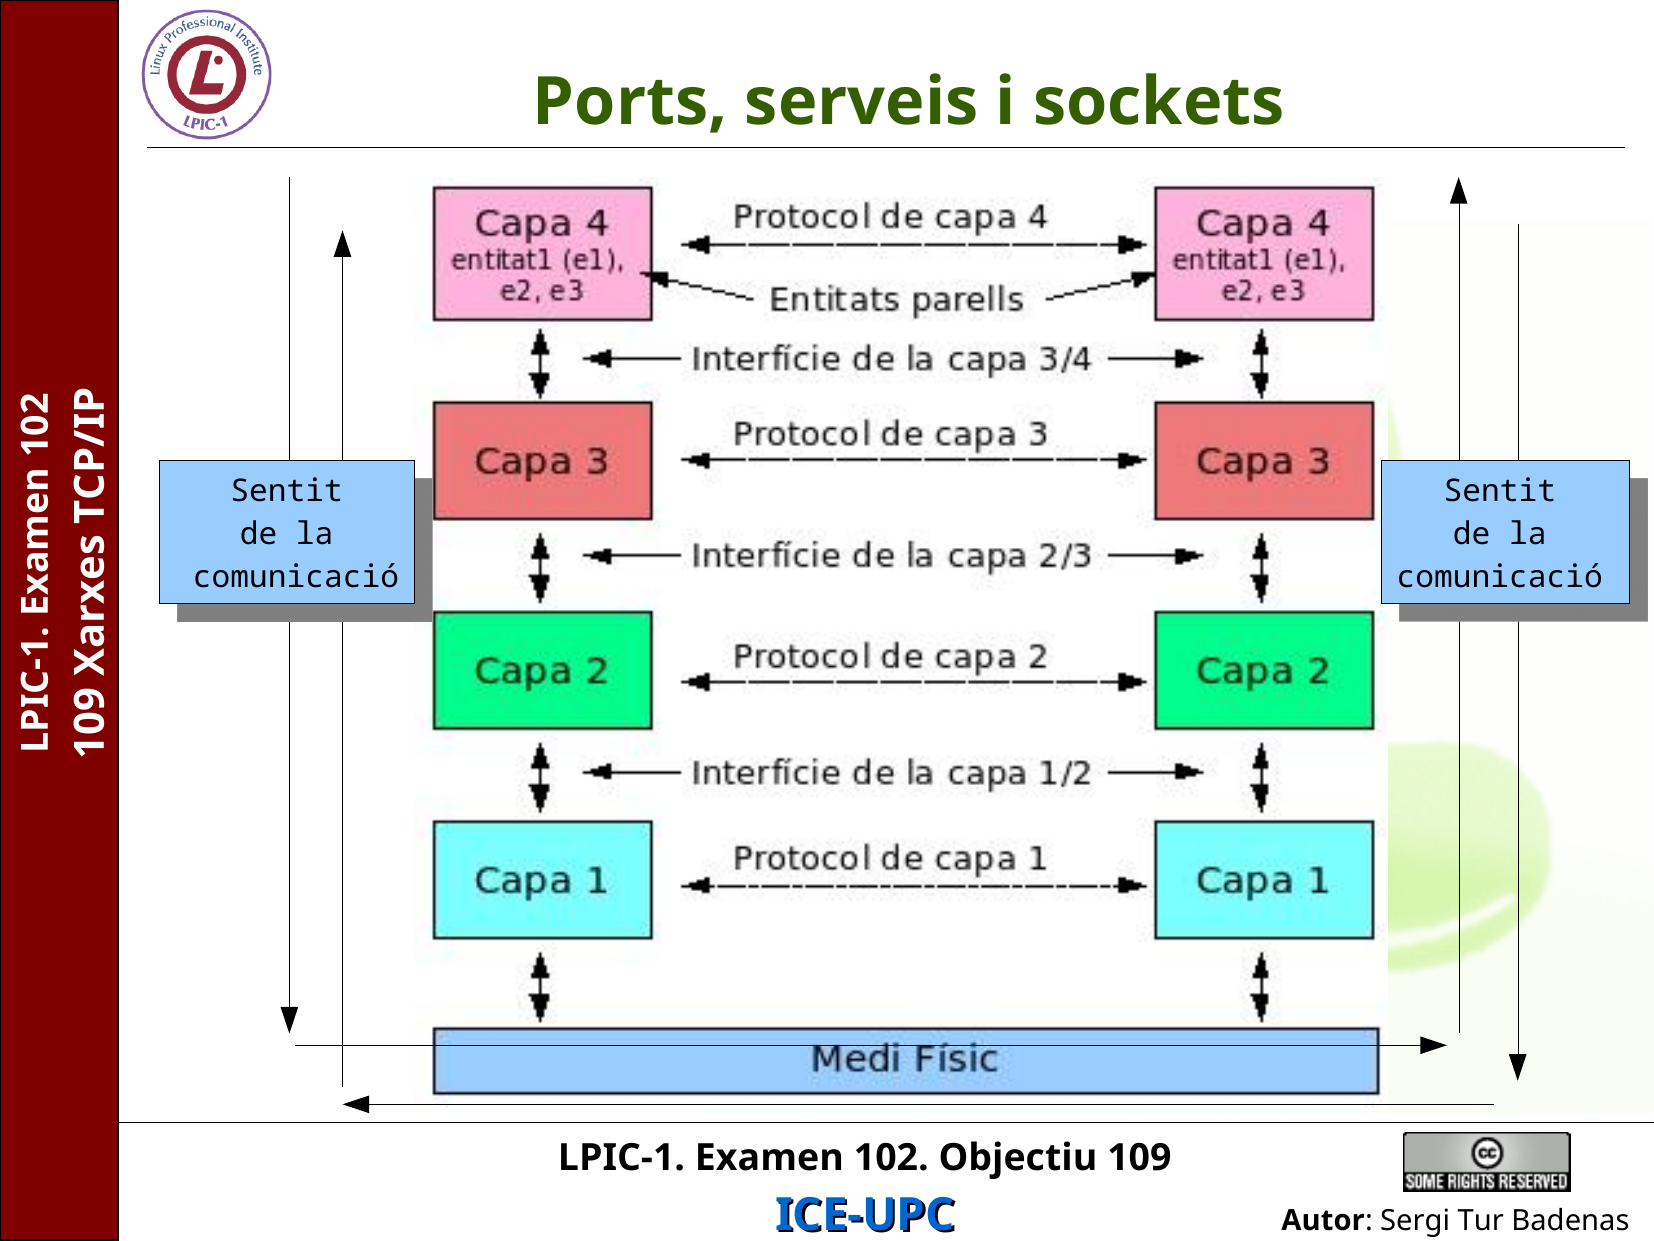

# Ports, serveis i sockets
Sentit
de la
 comunicació
Sentit
de la comunicació